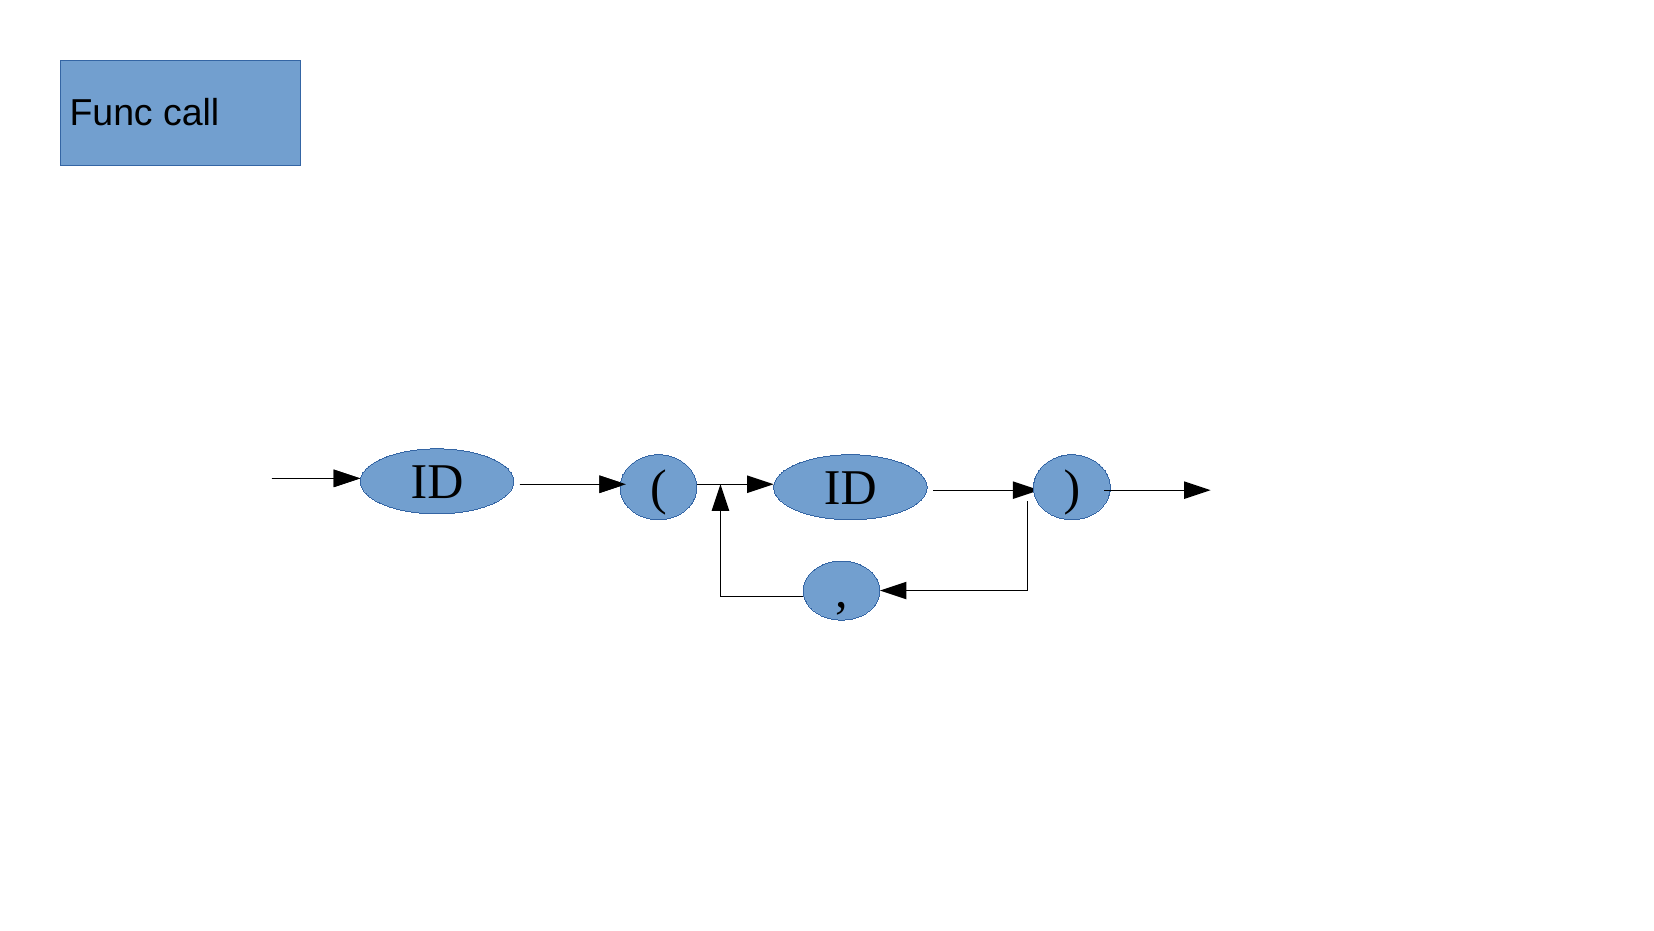

Func call
ID
(
ID
)
,